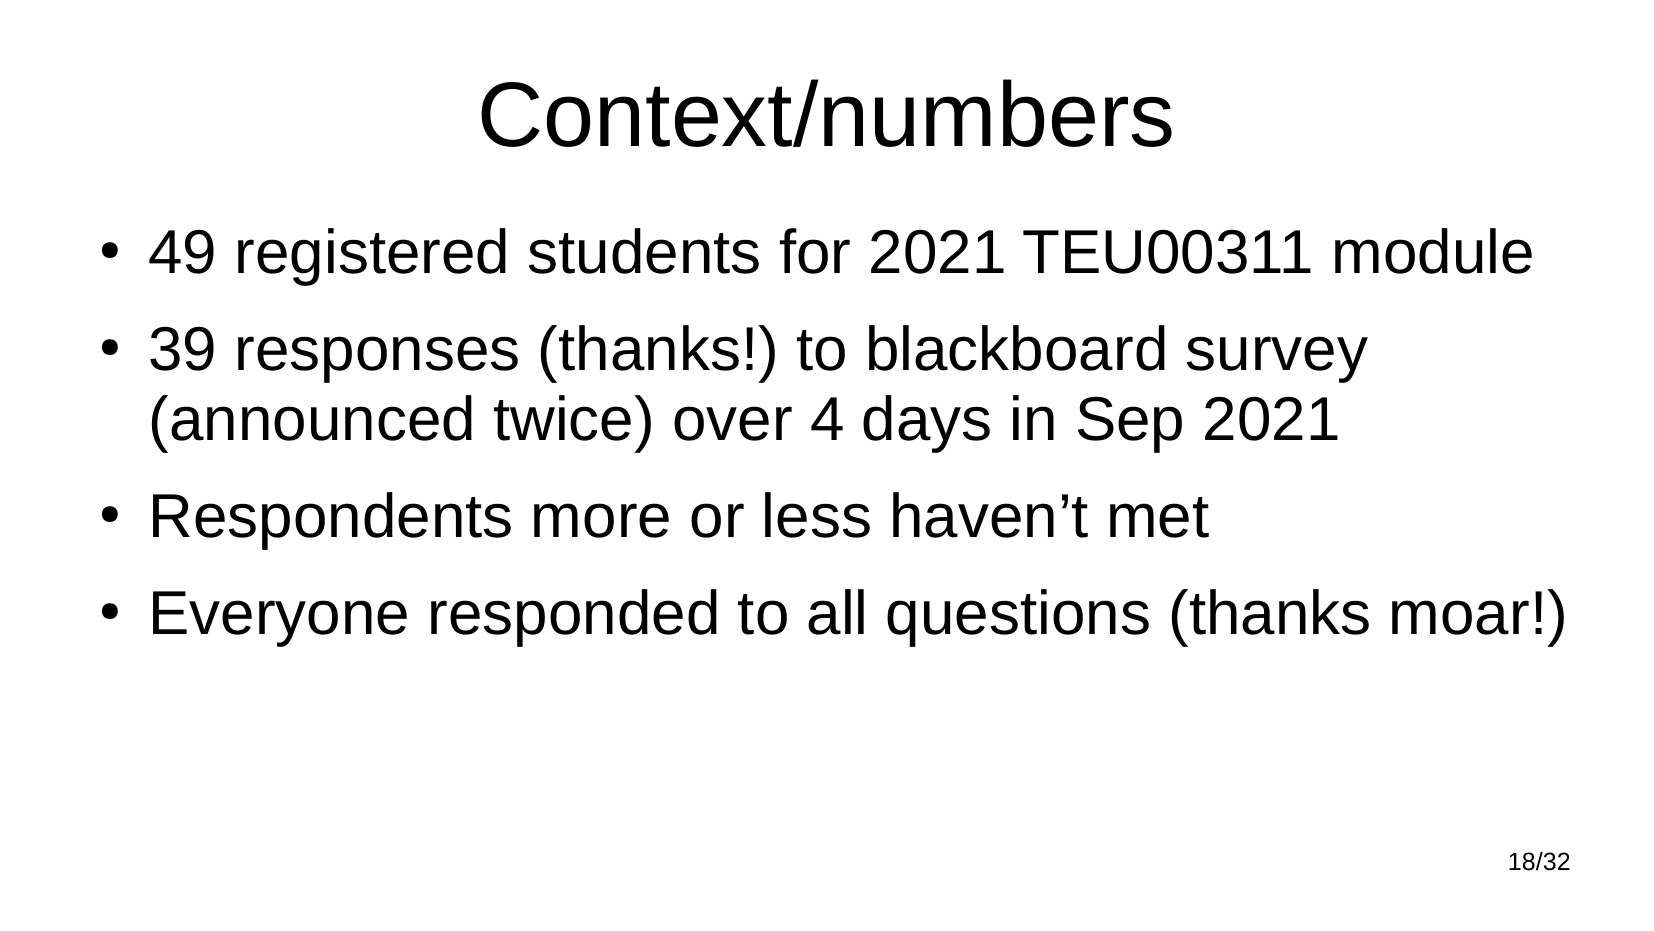

# Context/numbers
49 registered students for 2021 TEU00311 module
39 responses (thanks!) to blackboard survey (announced twice) over 4 days in Sep 2021
Respondents more or less haven’t met
Everyone responded to all questions (thanks moar!)
18